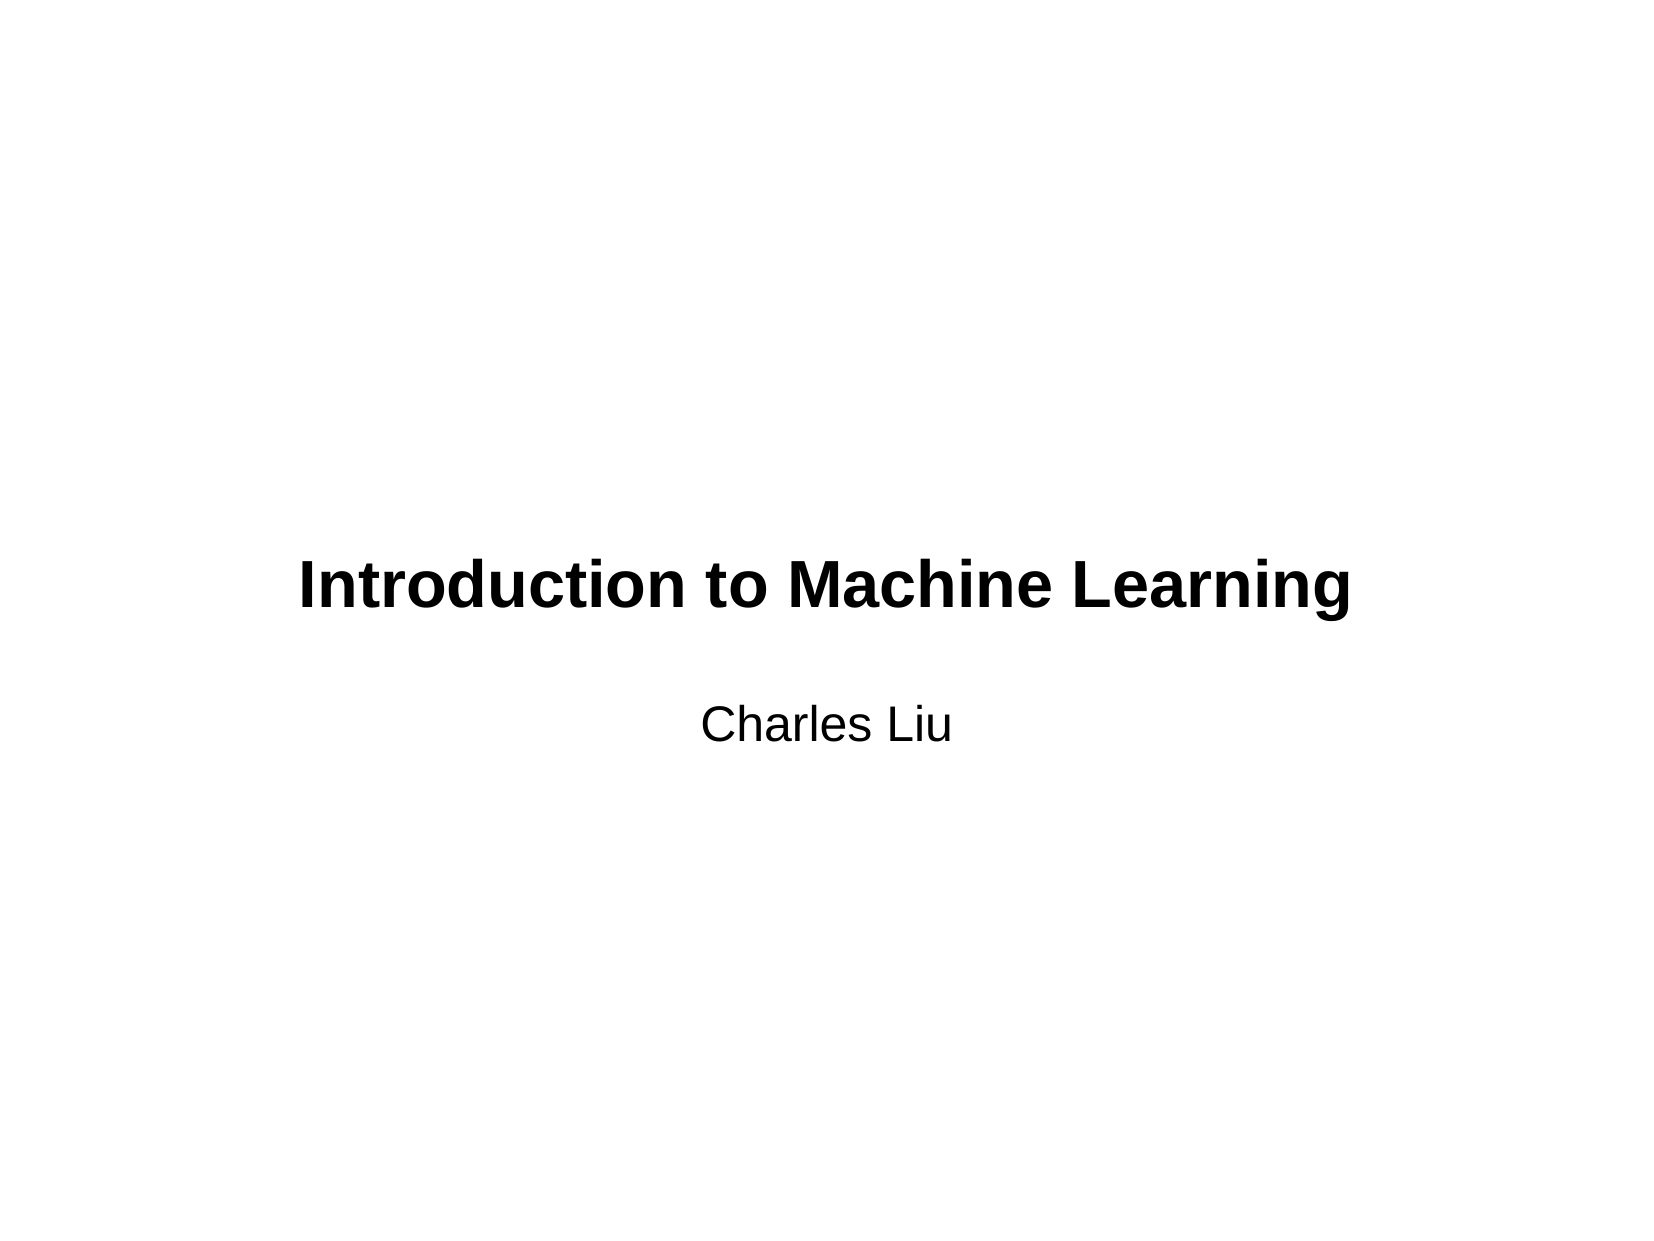

#
Introduction to Machine Learning
Charles Liu